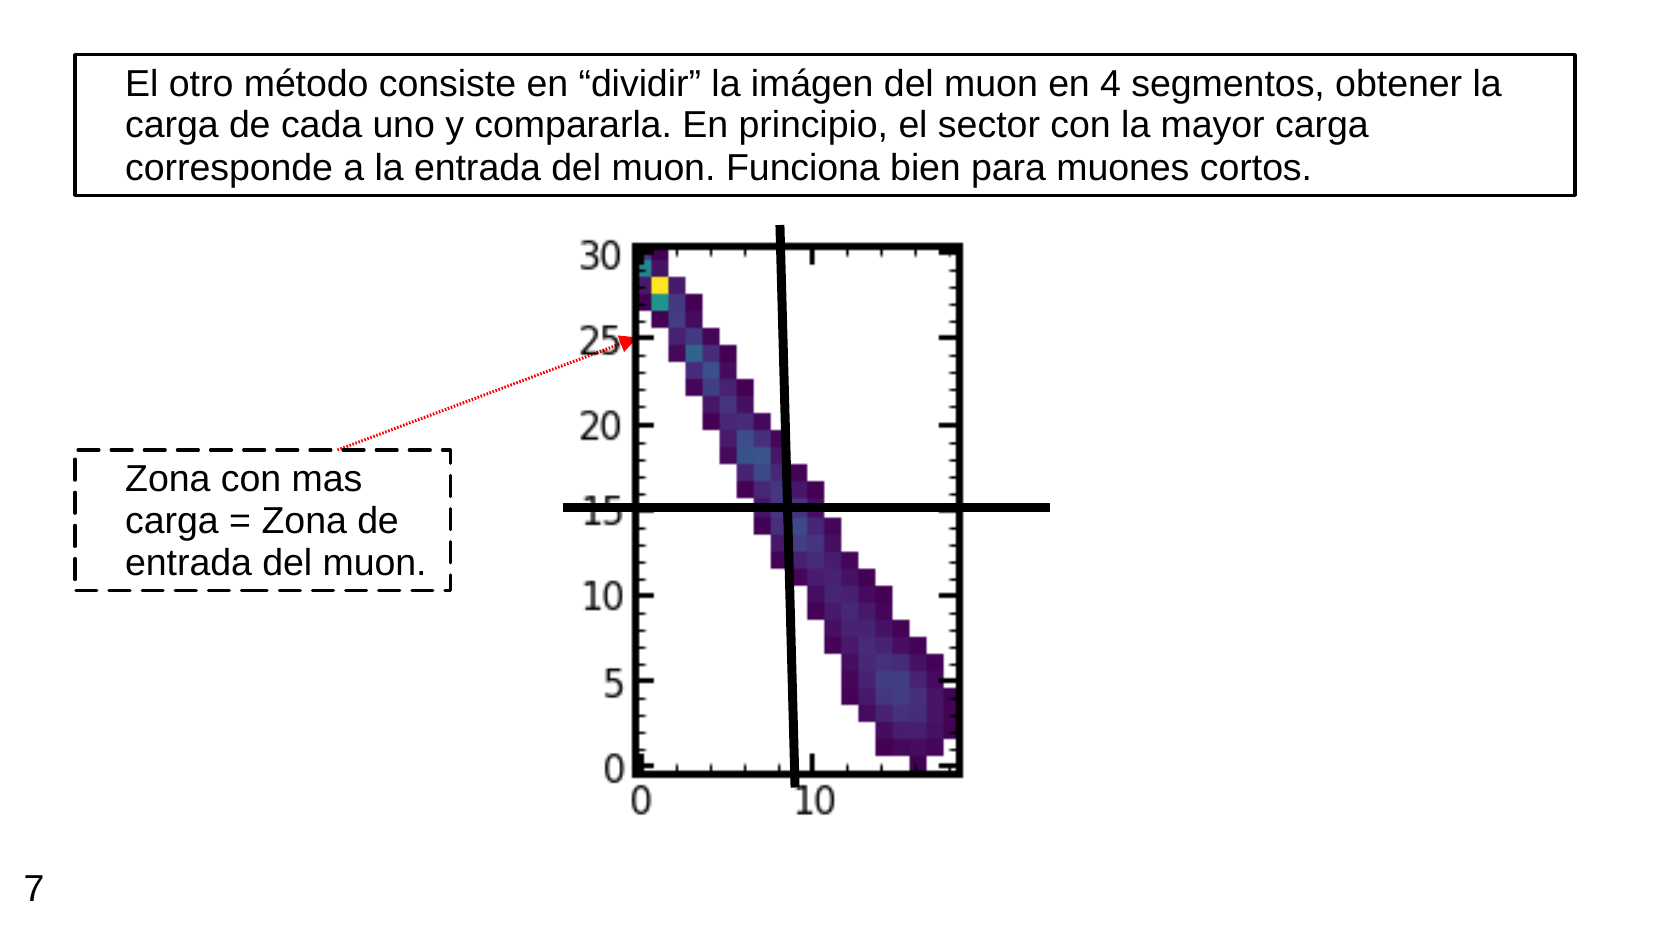

El otro método consiste en “dividir” la imágen del muon en 4 segmentos, obtener la carga de cada uno y compararla. En principio, el sector con la mayor carga corresponde a la entrada del muon. Funciona bien para muones cortos.
Zona con mas carga = Zona de entrada del muon.